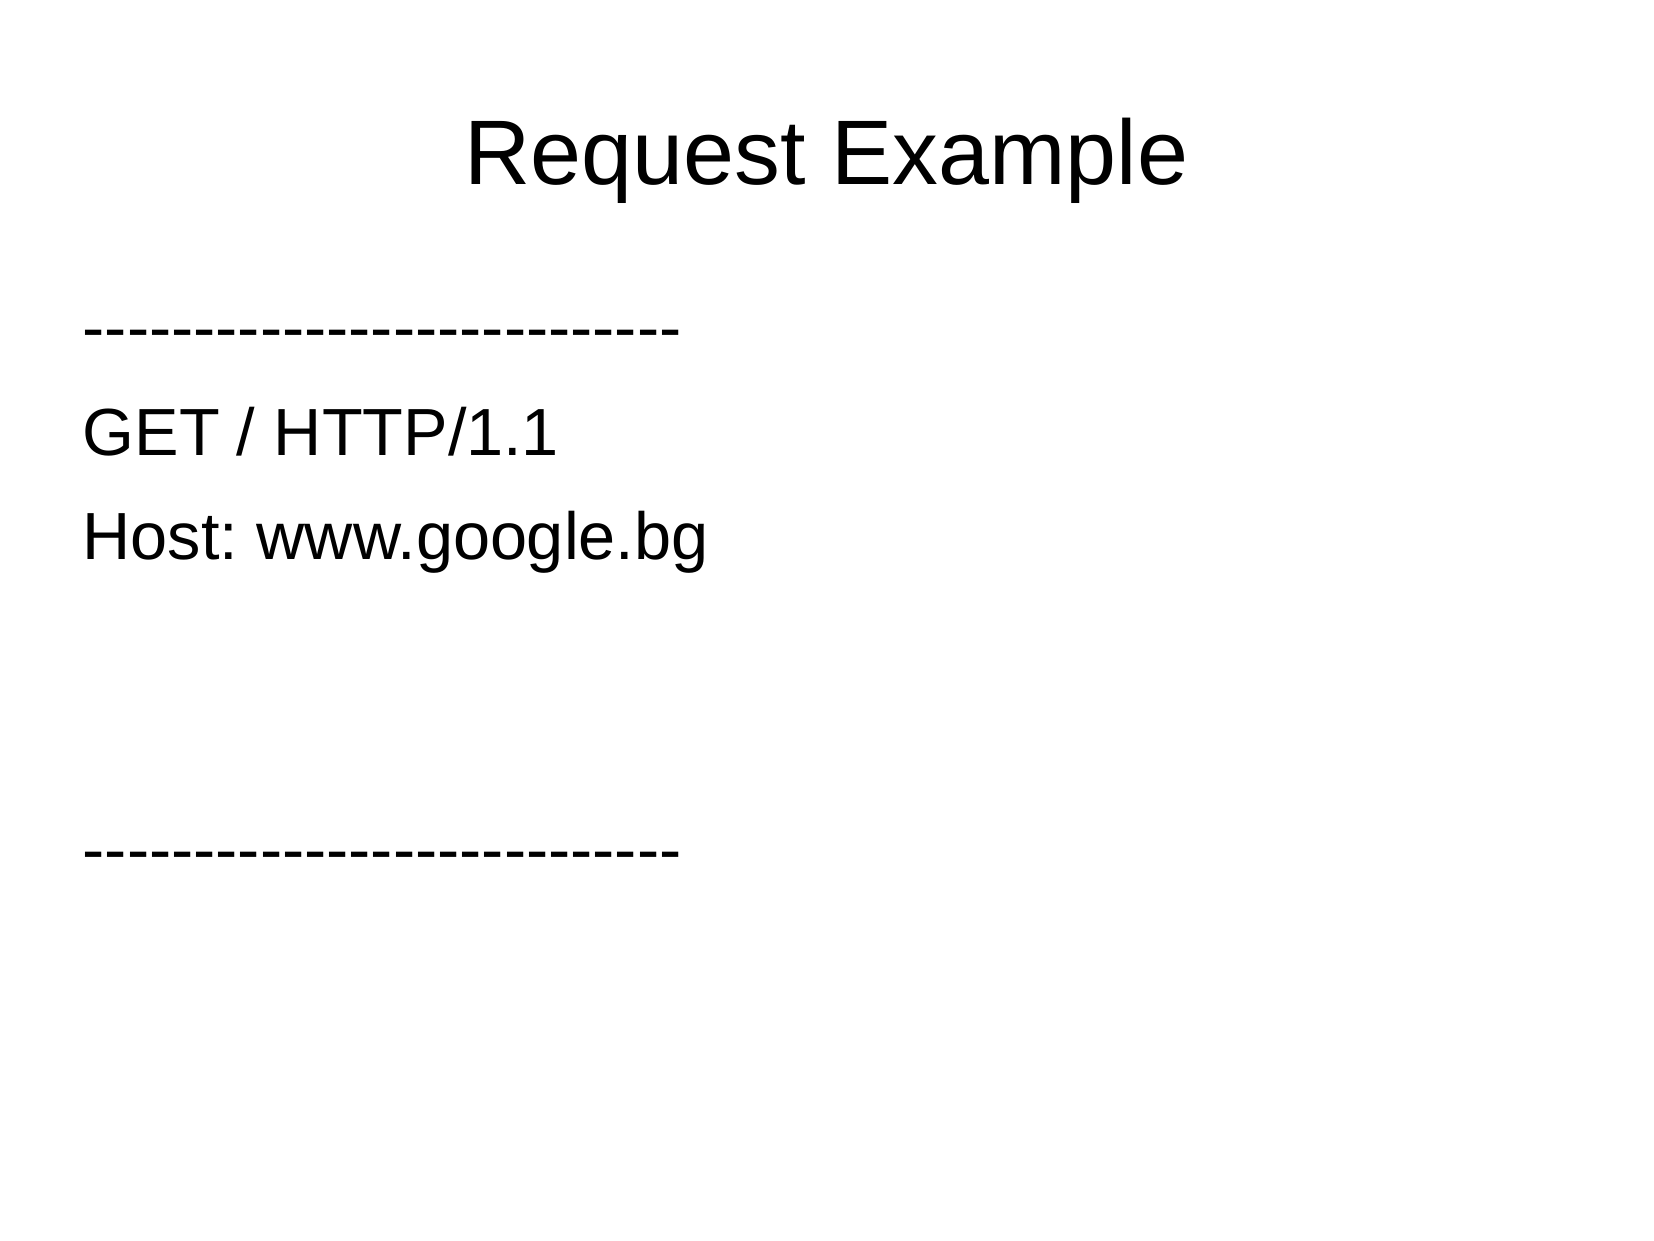

# Request Example
---------------------------
GET / HTTP/1.1
Host: www.google.bg
---------------------------